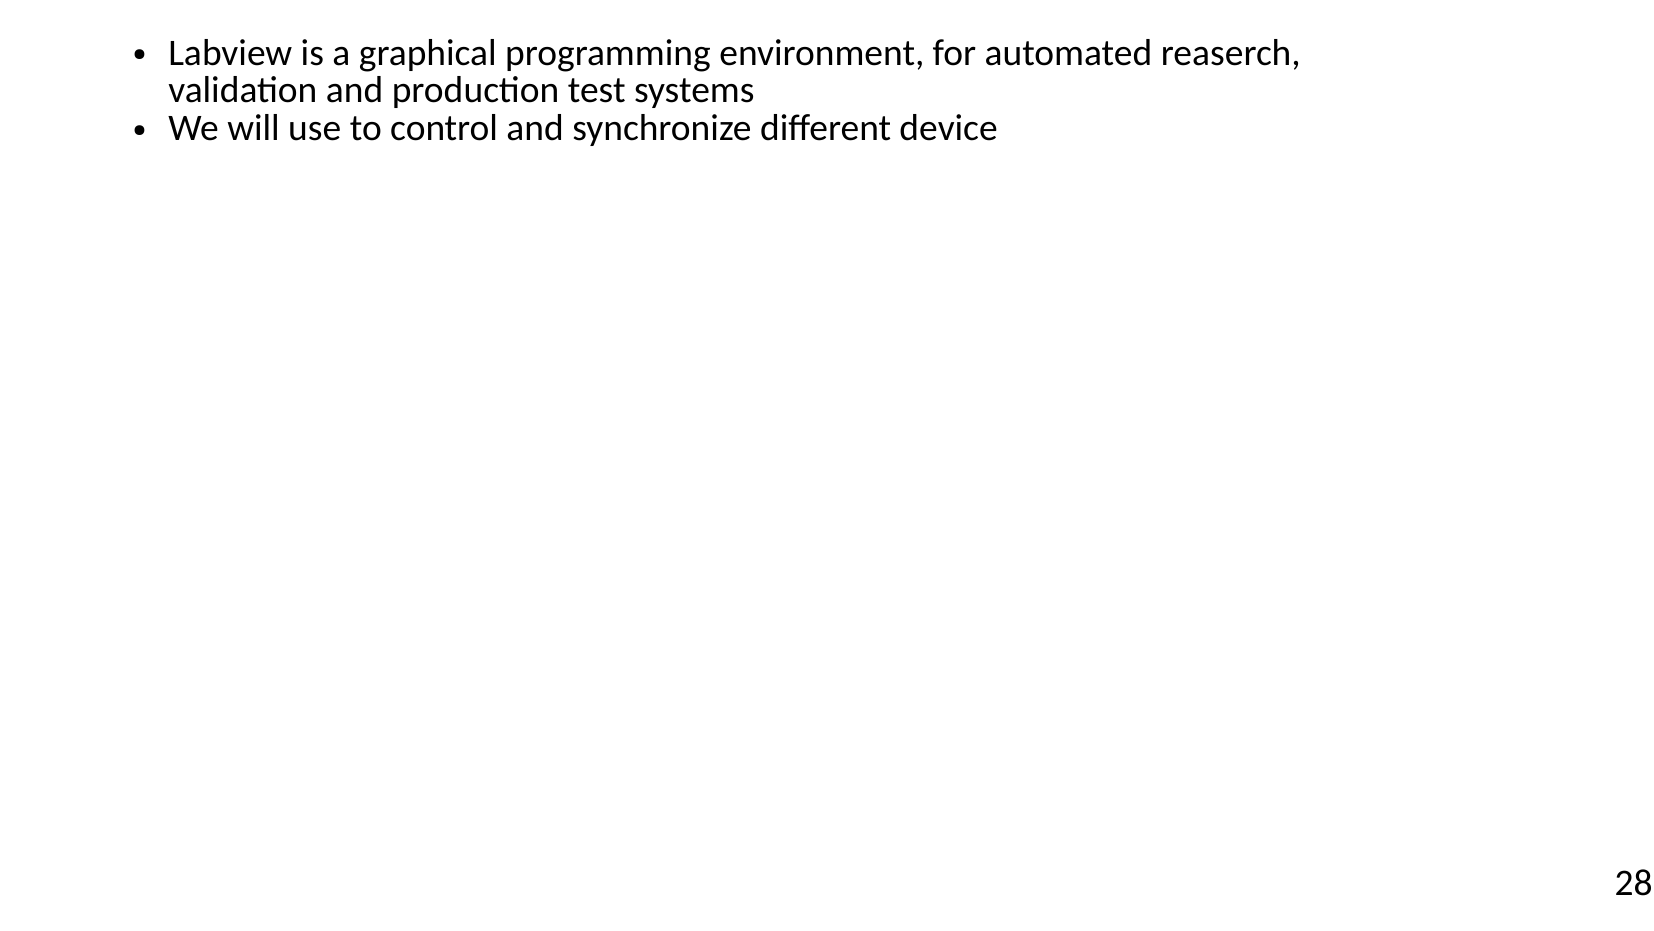

Labview is a graphical programming environment, for automated reaserch, validation and production test systems
We will use to control and synchronize different device